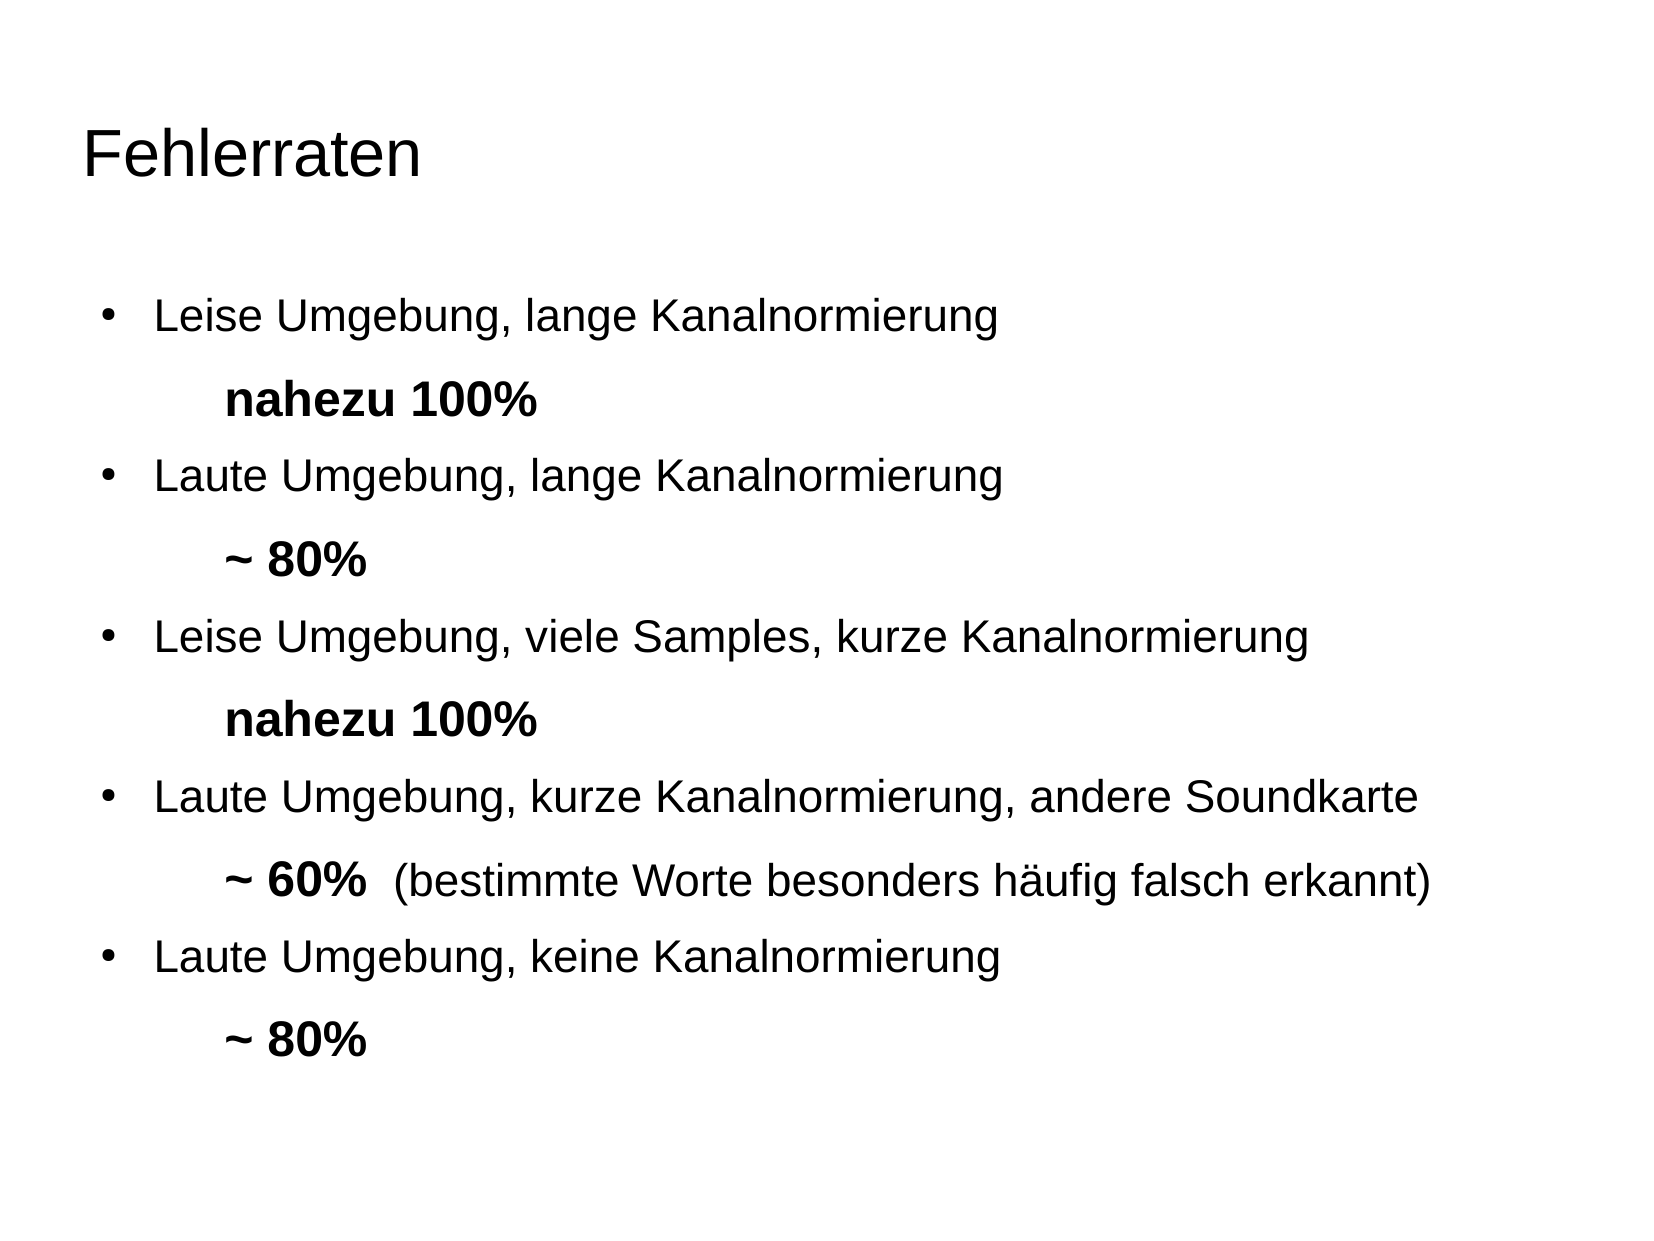

# Fehlerraten
Leise Umgebung, lange Kanalnormierung
nahezu 100%
Laute Umgebung, lange Kanalnormierung
~ 80%
Leise Umgebung, viele Samples, kurze Kanalnormierung
nahezu 100%
Laute Umgebung, kurze Kanalnormierung, andere Soundkarte
~ 60% (bestimmte Worte besonders häufig falsch erkannt)
Laute Umgebung, keine Kanalnormierung
~ 80%